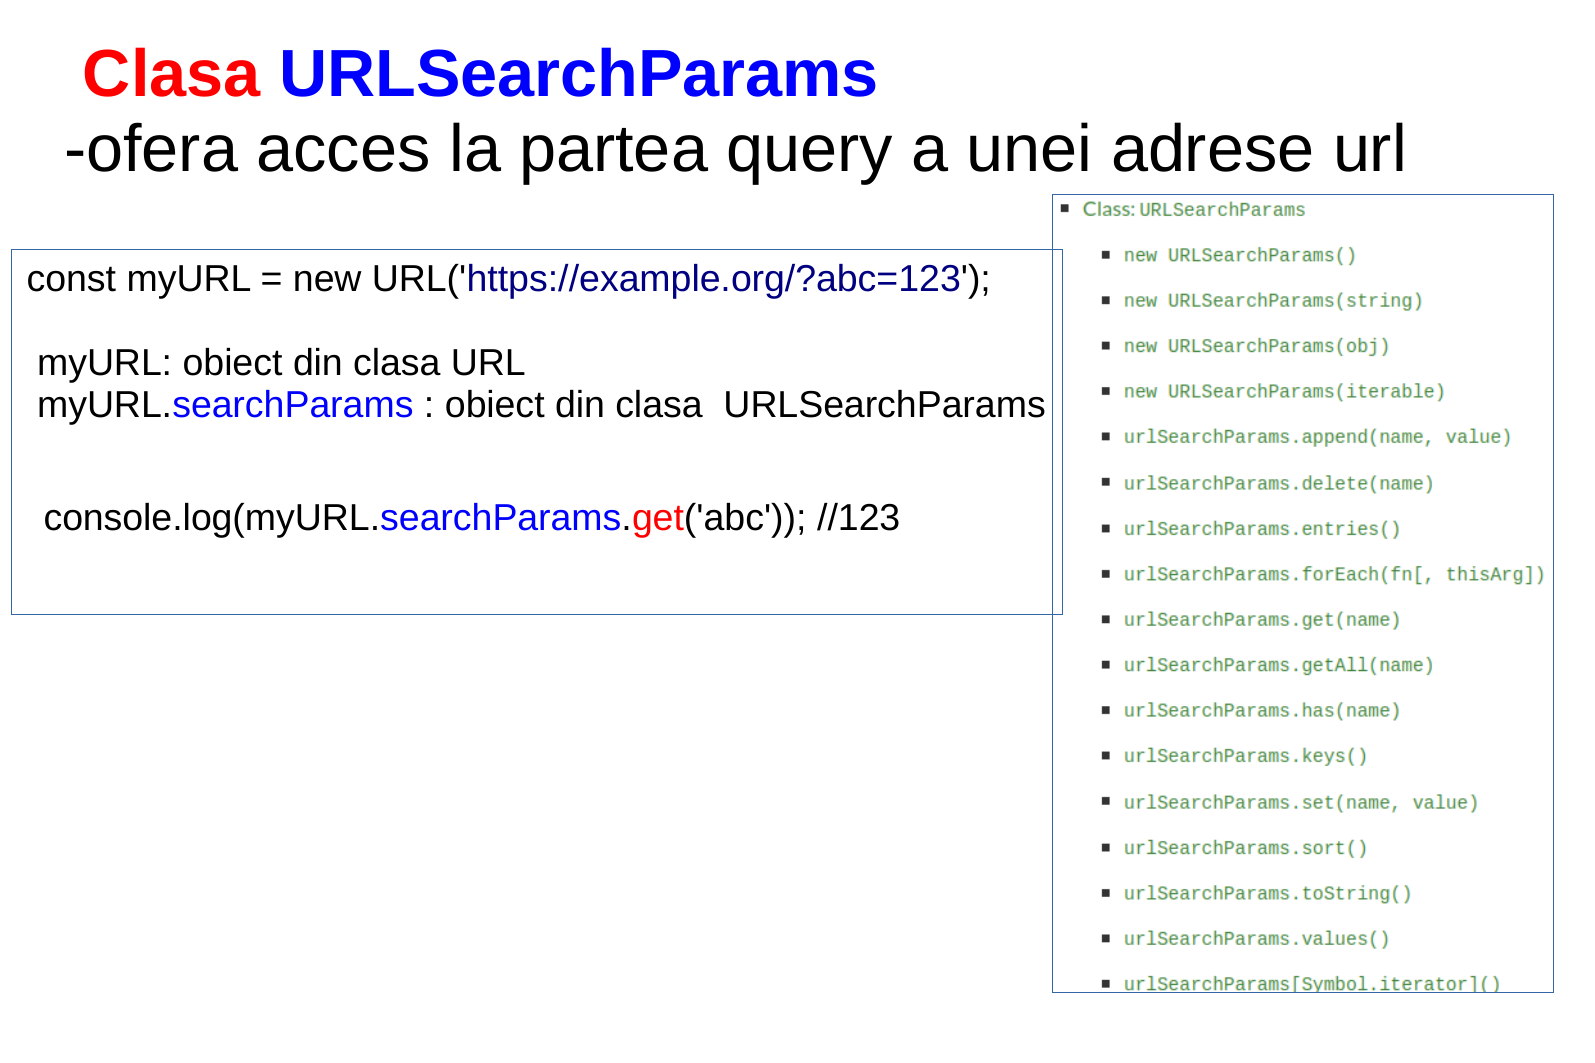

Clasa URLSearchParams
-ofera acces la partea query a unei adrese url
const myURL = new URL('https://example.org/?abc=123');
 myURL: obiect din clasa URL
 myURL.searchParams : obiect din clasa URLSearchParams
console.log(myURL.searchParams.get('abc')); //123